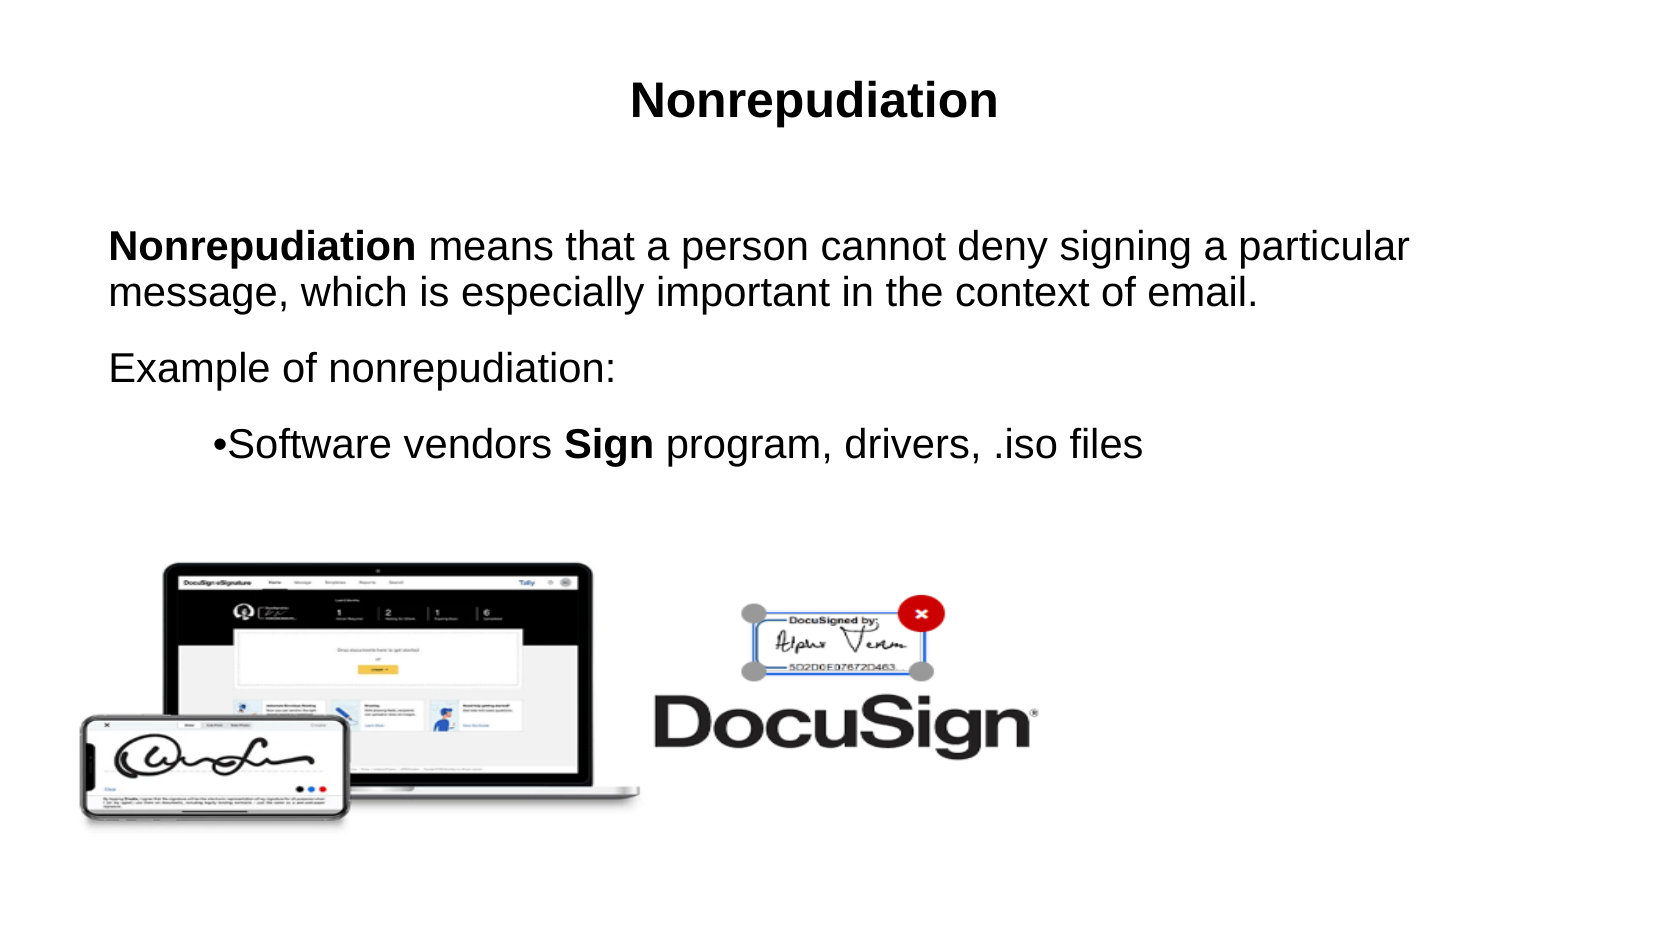

# Nonrepudiation
Nonrepudiation means that a person cannot deny signing a particular message, which is especially important in the context of email.
Example of nonrepudiation:
Software vendors Sign program, drivers, .iso files
DocuSign